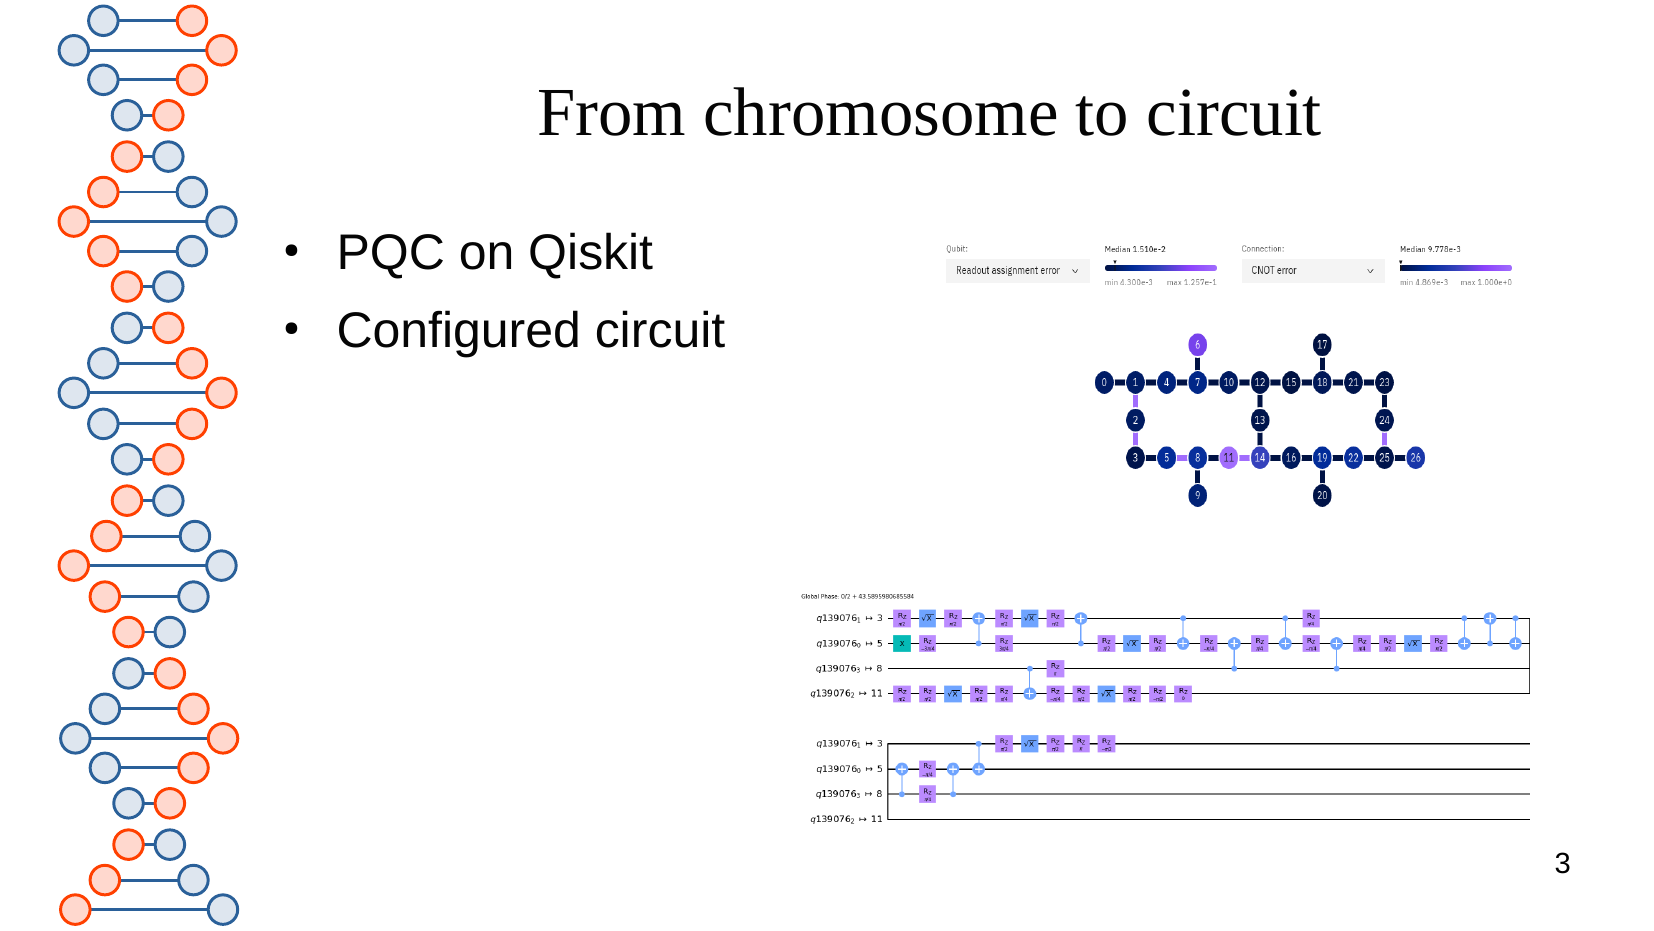

# From chromosome to circuit
PQC on Qiskit
Configured circuit
3